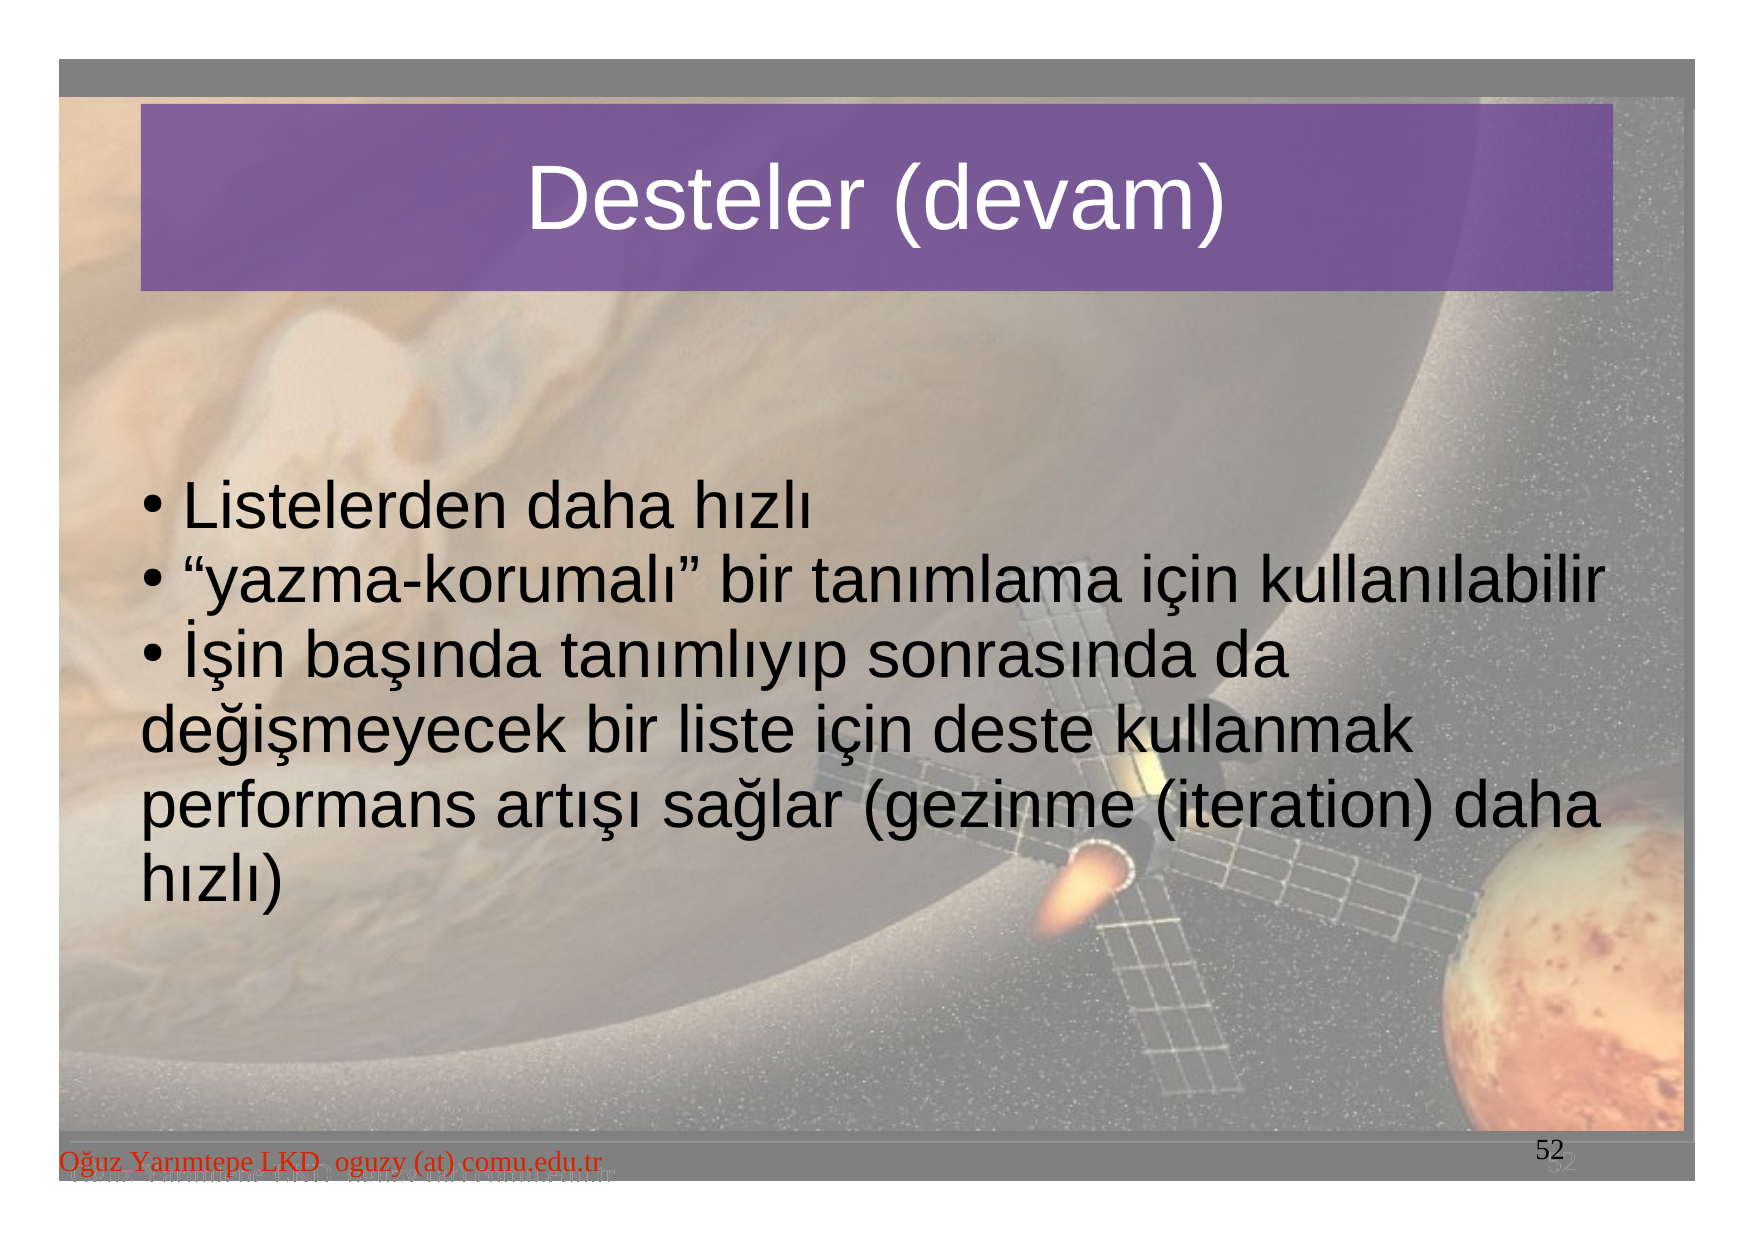

# Desteler (devam)
 Listelerden daha hızlı
 “yazma-korumalı” bir tanımlama için kullanılabilir
 İşin başında tanımlıyıp sonrasında da değişmeyecek bir liste için deste kullanmak performans artışı sağlar (gezinme (iteration) daha hızlı)